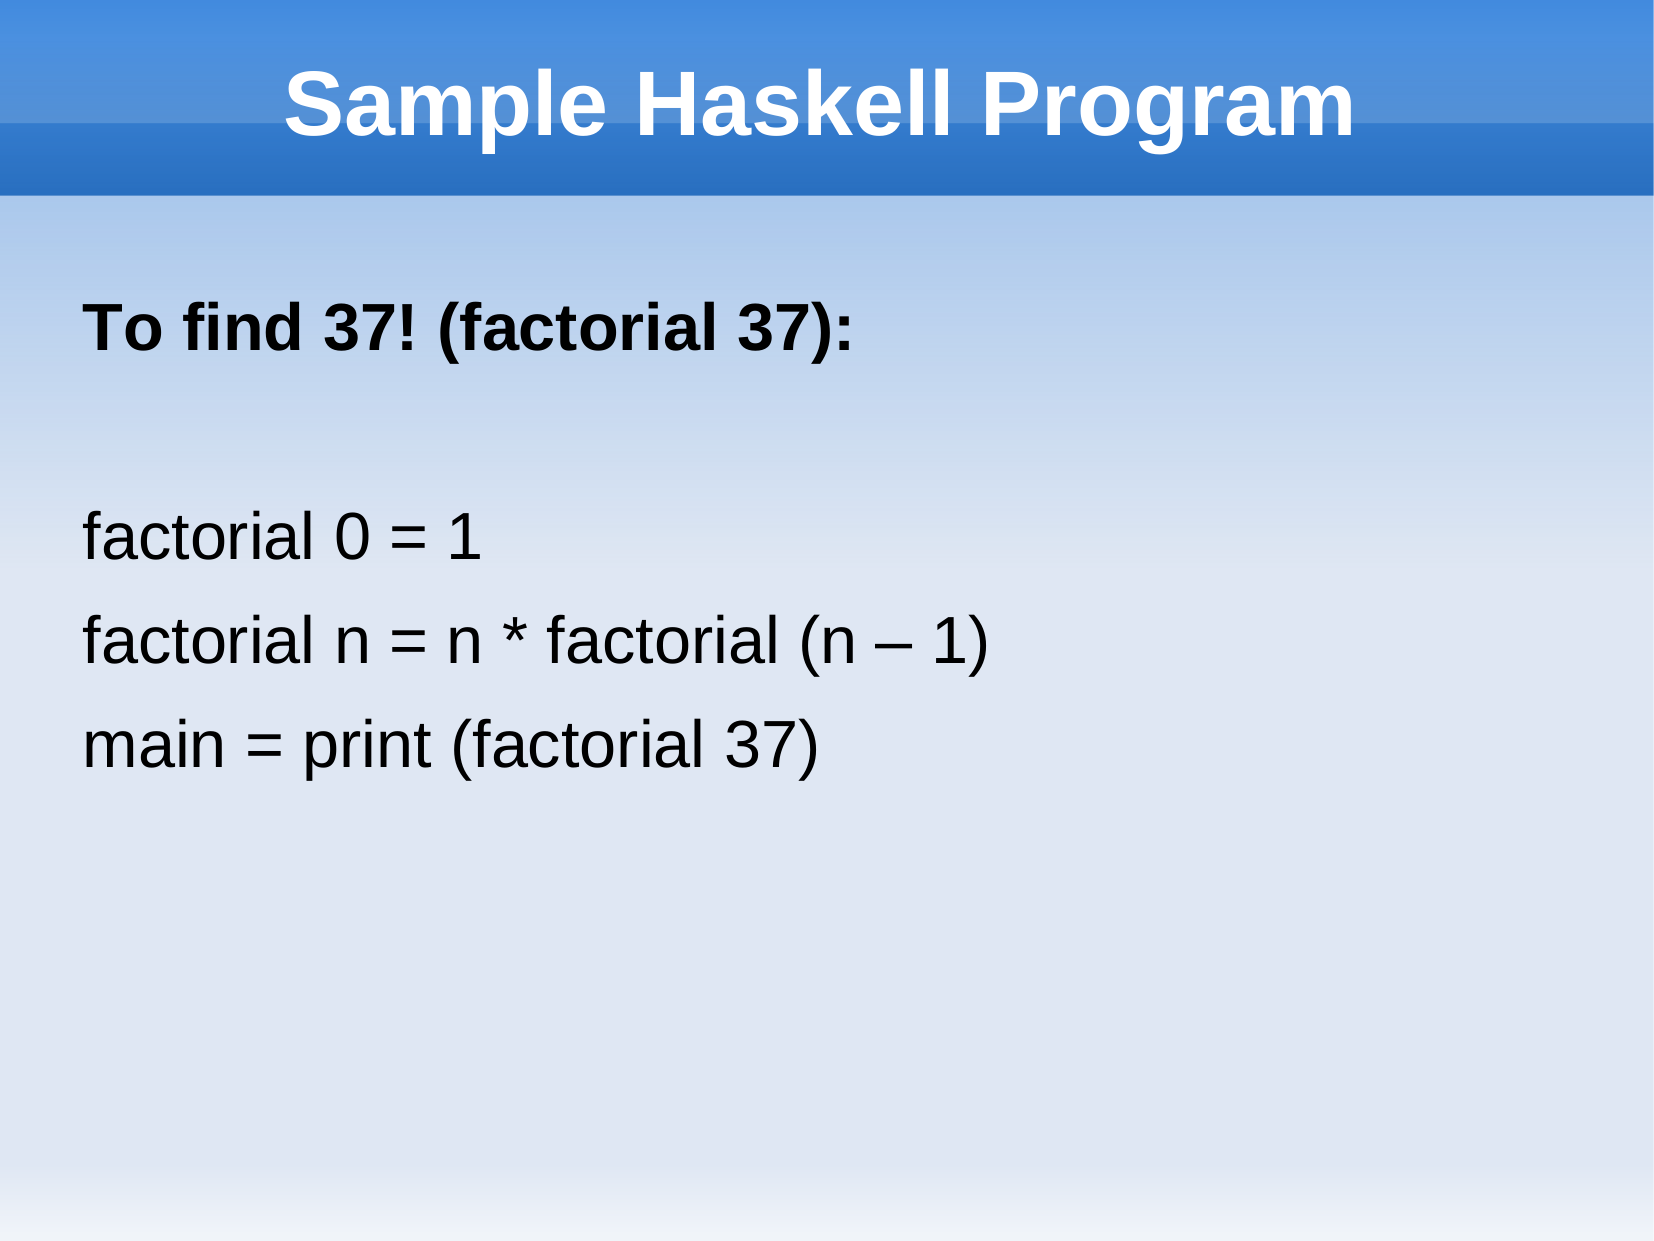

# Sample Haskell Program
To find 37! (factorial 37):
factorial 0 = 1
factorial n = n * factorial (n – 1)
main = print (factorial 37)